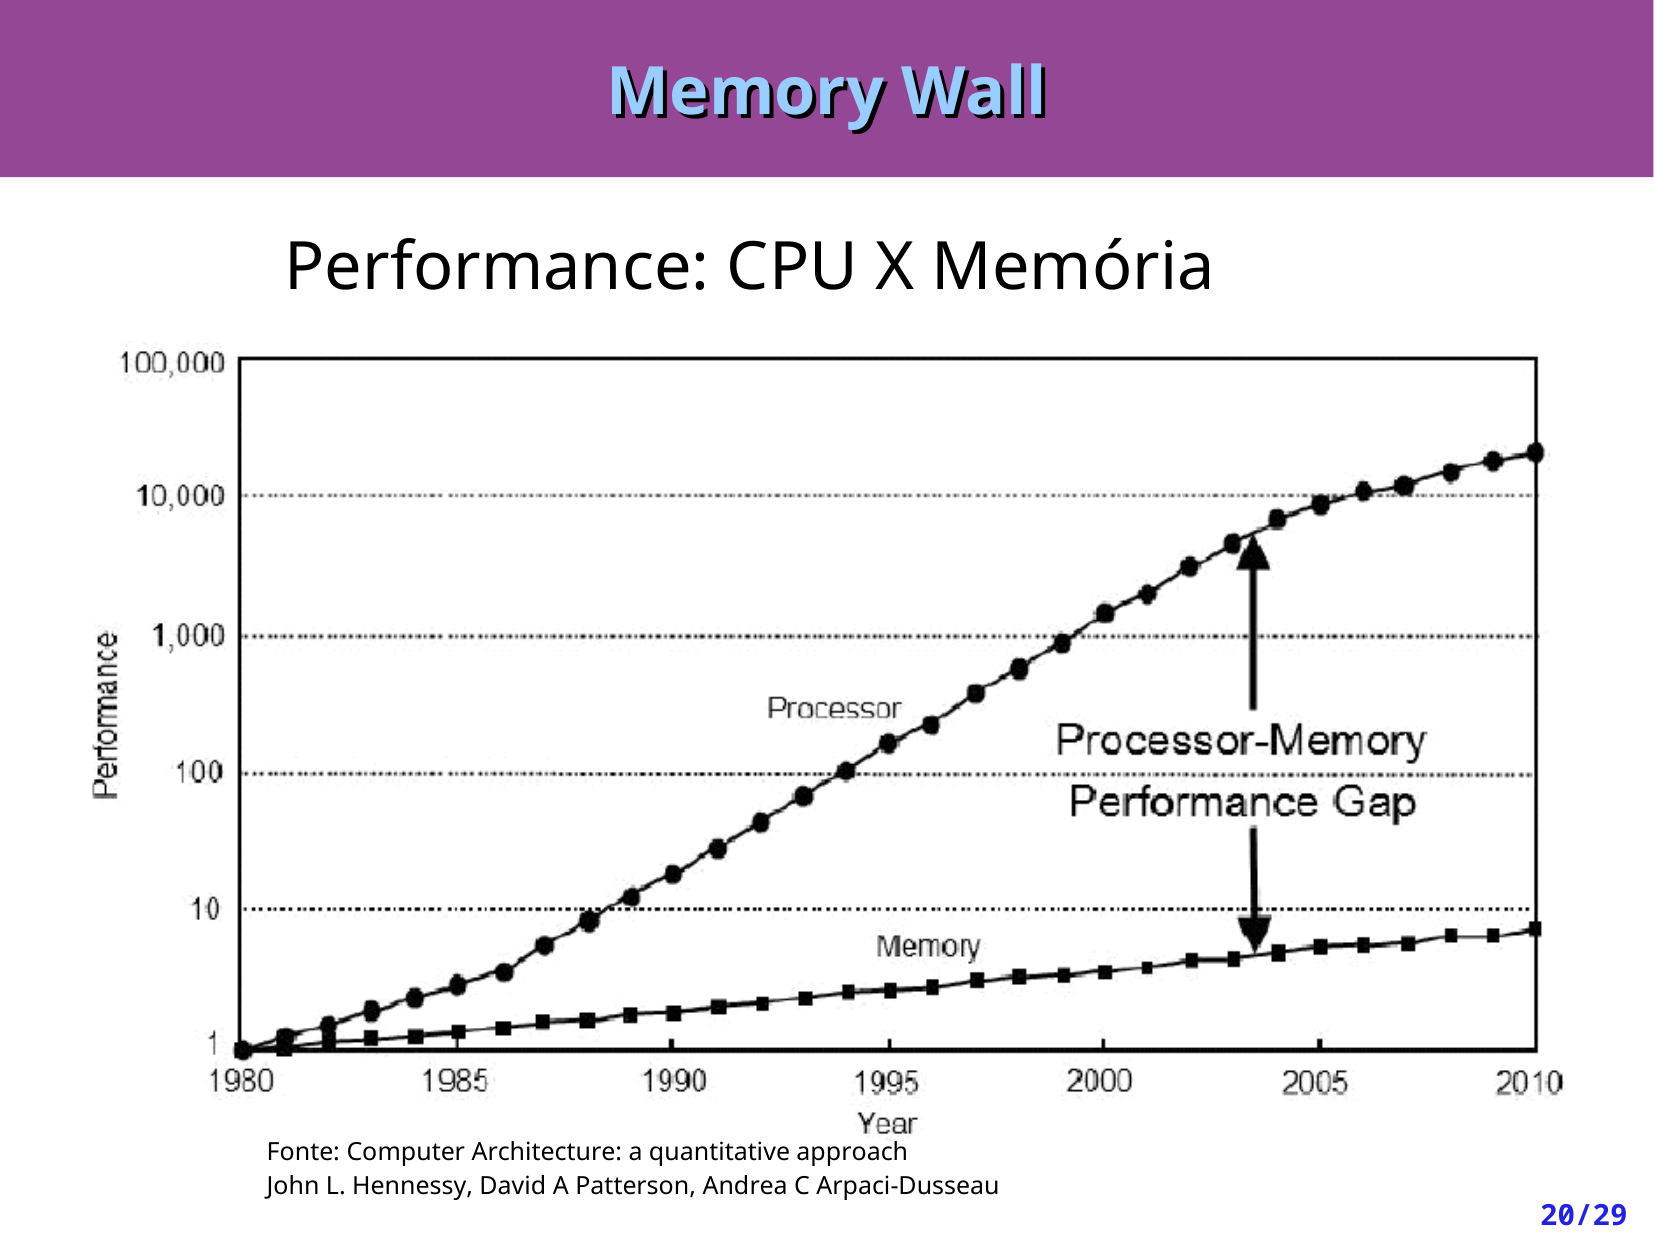

# Memory Wall
Performance: CPU X Memória
Fonte: Computer Architecture: a quantitative approach
John L. Hennessy, David A Patterson, Andrea C Arpaci-Dusseau
20